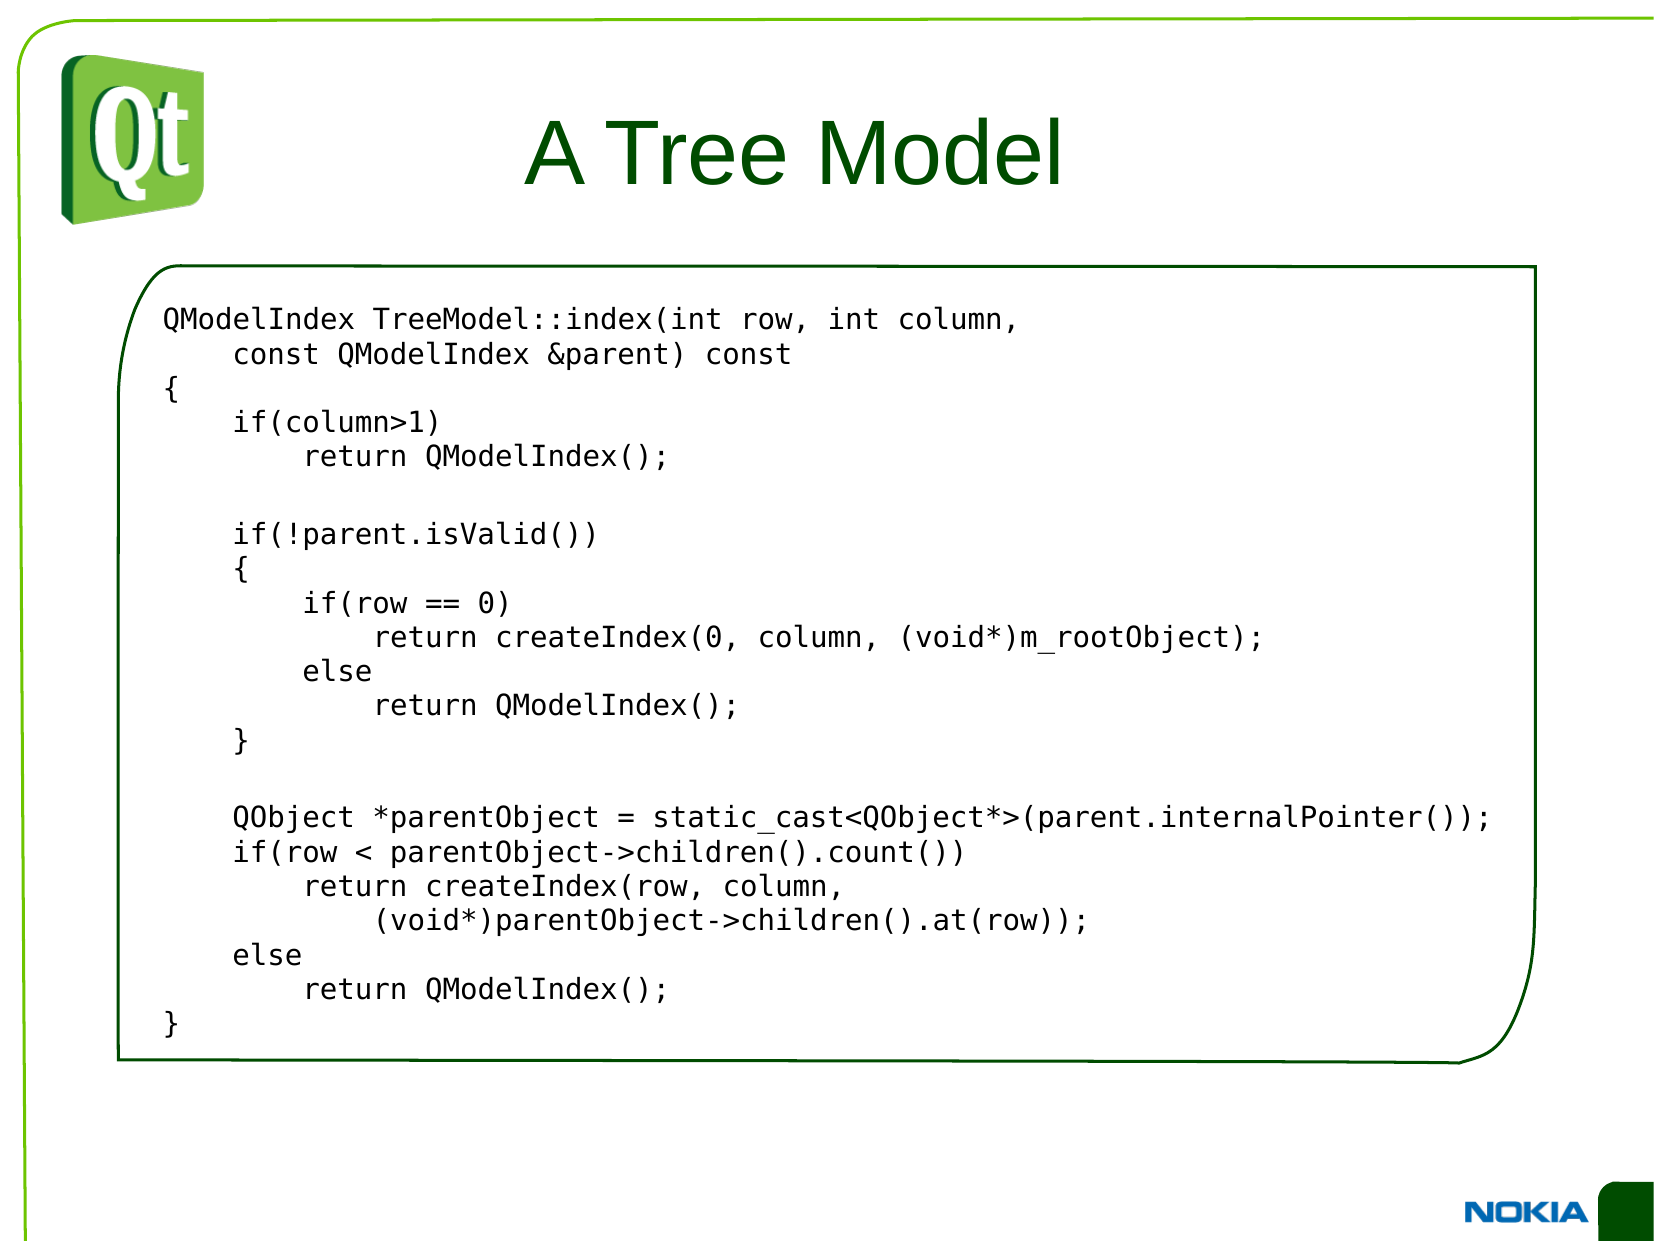

# A Tree Model
QModelIndex TreeModel::index(int row, int column,
 const QModelIndex &parent) const
{
 if(column>1)
 return QModelIndex();
 if(!parent.isValid())
 {
 if(row == 0)
 return createIndex(0, column, (void*)m_rootObject);
 else
 return QModelIndex();
 }
 QObject *parentObject = static_cast<QObject*>(parent.internalPointer());
 if(row < parentObject->children().count())
 return createIndex(row, column,
 (void*)parentObject->children().at(row));
 else
 return QModelIndex();
}